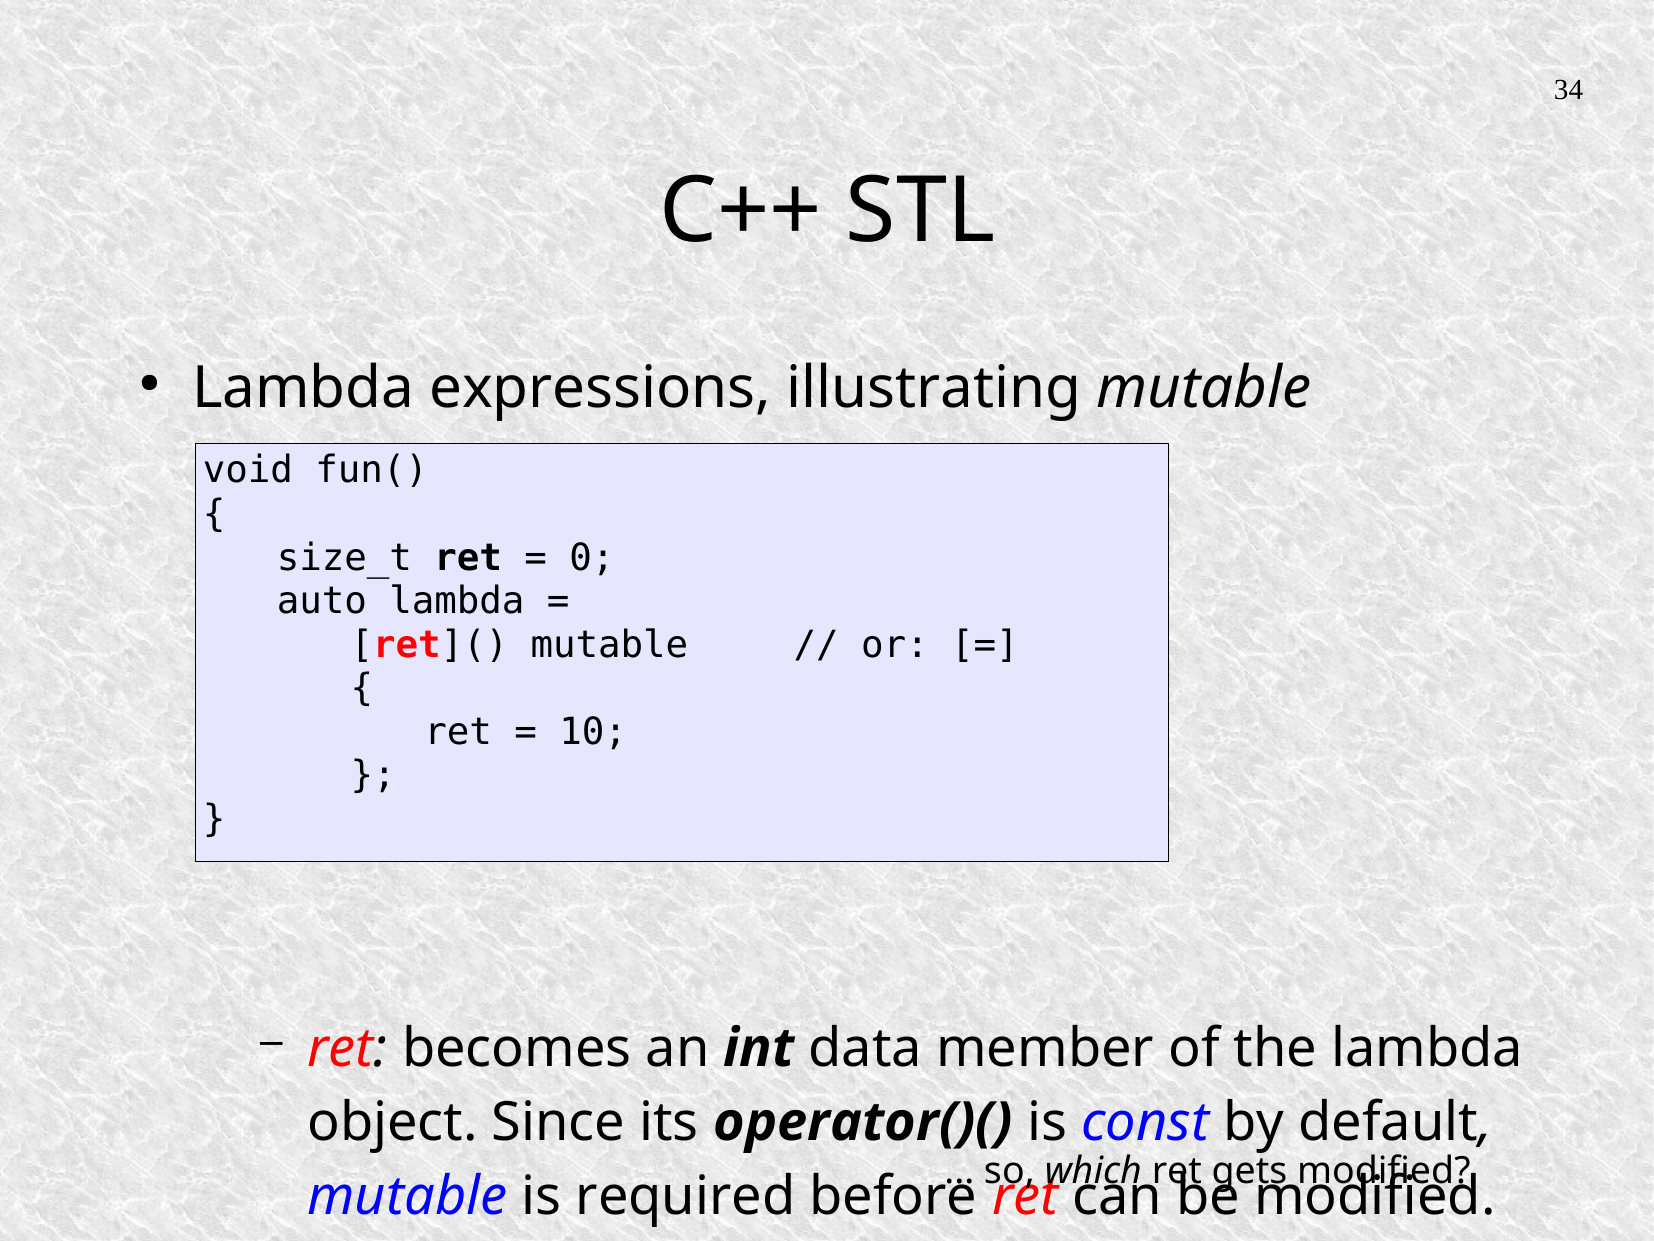

34
# C++ STL
Lambda expressions, illustrating mutable
ret: becomes an int data member of the lambda object. Since its operator()() is const by default, mutable is required before ret can be modified.
void fun()
{
	size_t ret = 0;
	auto lambda =
 		[ret]() mutable		// or: [=]
		{
 			ret = 10;
		};
}
... so, which ret gets modified?